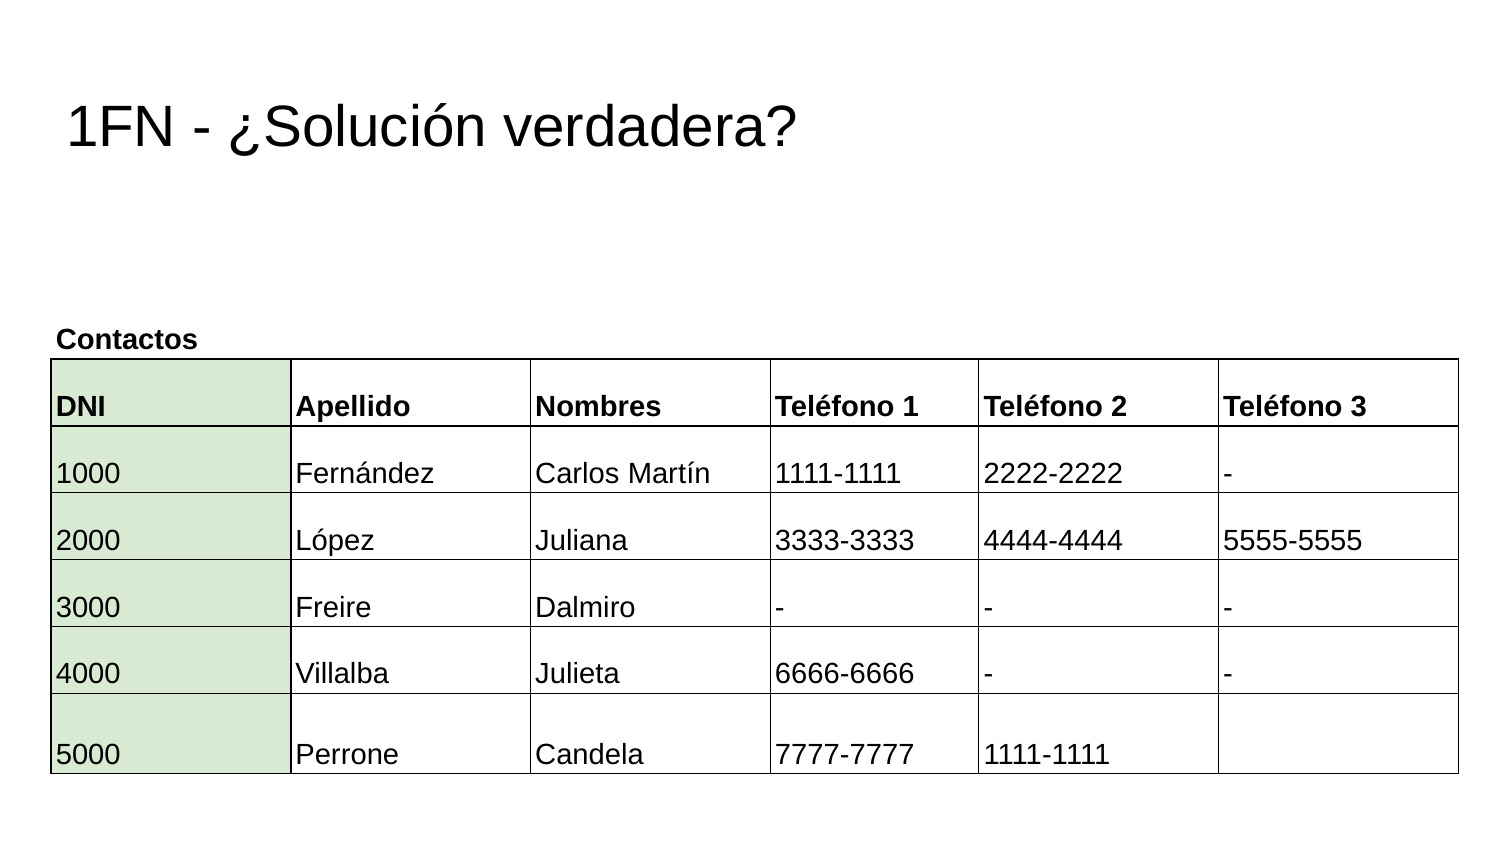

# 1FN - ¿Solución verdadera?
| Contactos | | | | | |
| --- | --- | --- | --- | --- | --- |
| DNI | Apellido | Nombres | Teléfono 1 | Teléfono 2 | Teléfono 3 |
| 1000 | Fernández | Carlos Martín | 1111-1111 | 2222-2222 | - |
| 2000 | López | Juliana | 3333-3333 | 4444-4444 | 5555-5555 |
| 3000 | Freire | Dalmiro | - | - | - |
| 4000 | Villalba | Julieta | 6666-6666 | - | - |
| 5000 | Perrone | Candela | 7777-7777 | 1111-1111 | |